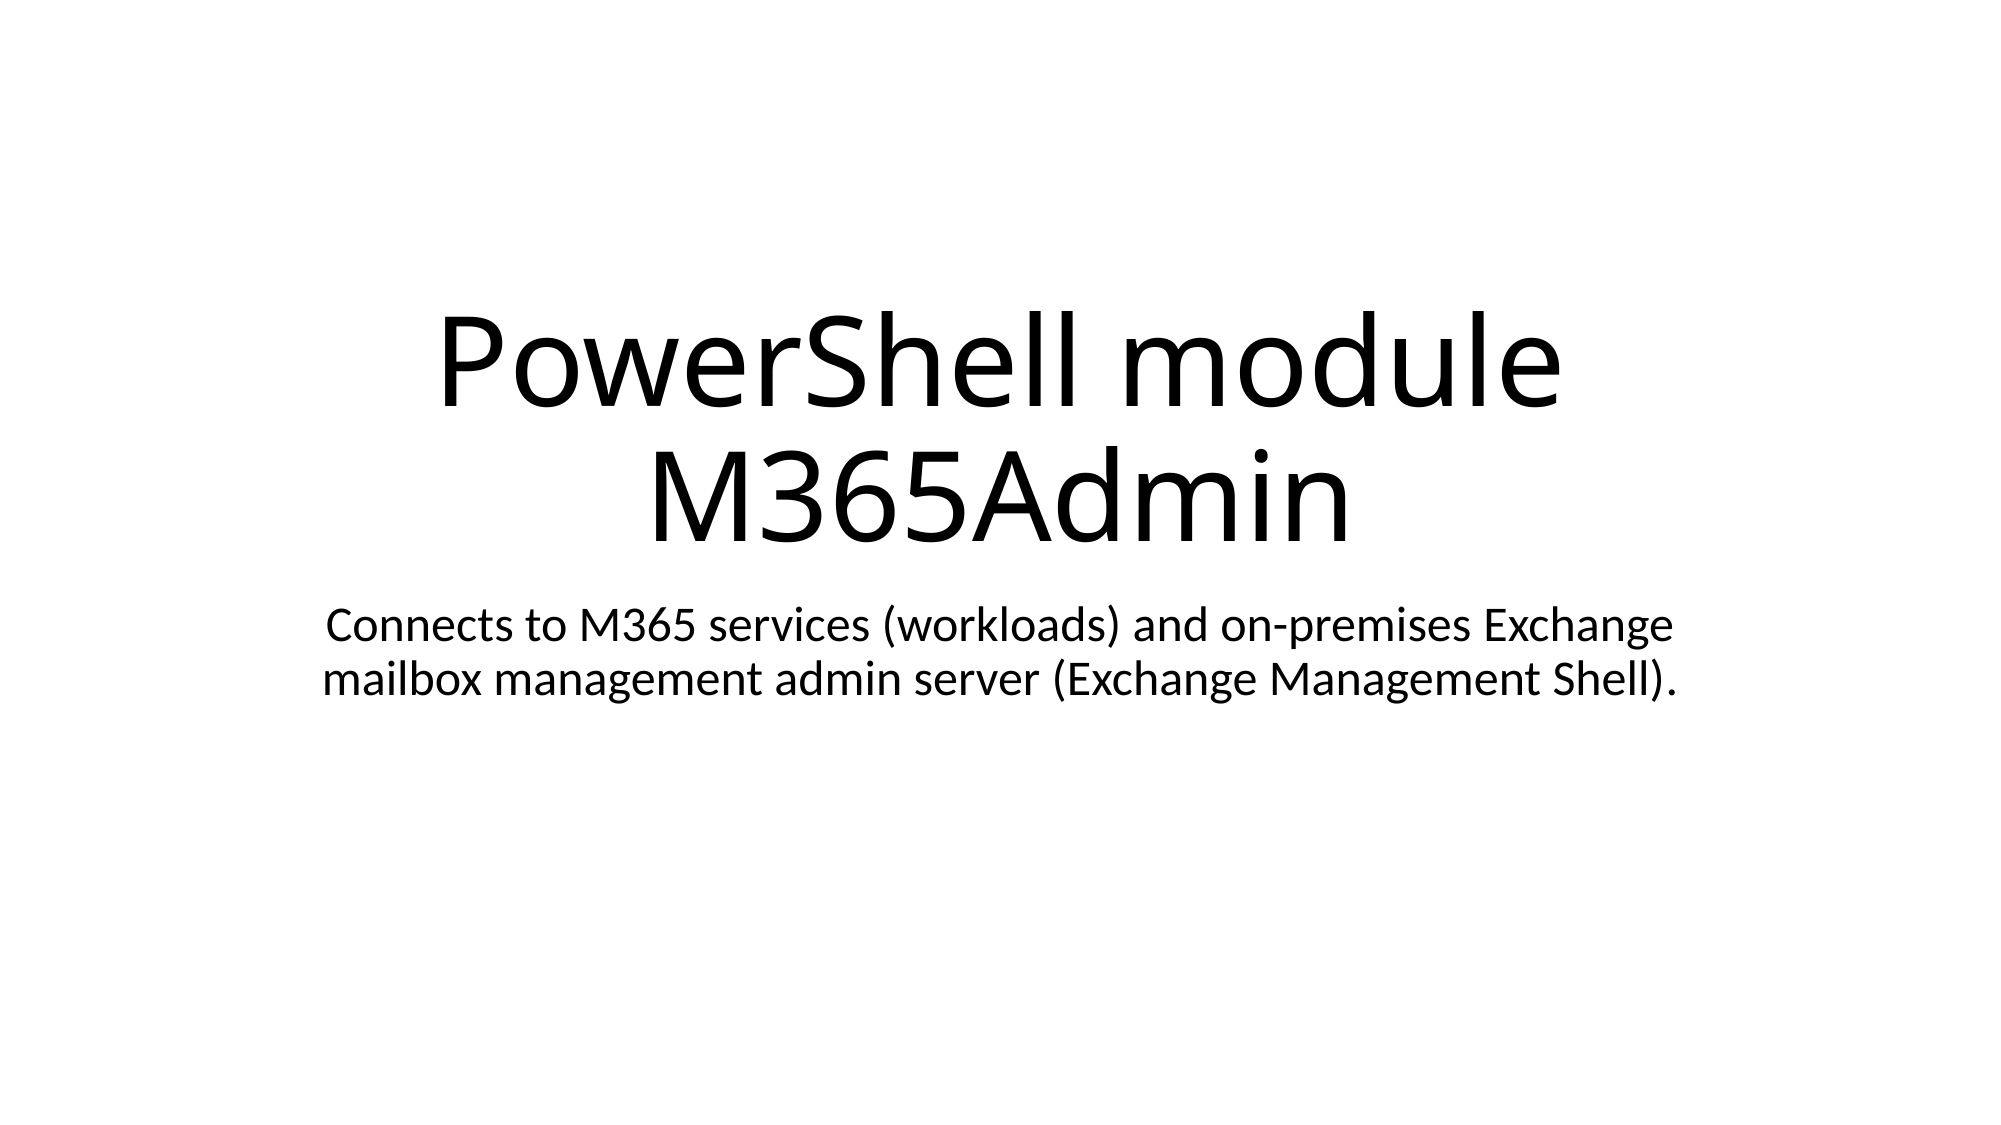

# PowerShell module M365Admin
Connects to M365 services (workloads) and on-premises Exchange mailbox management admin server (Exchange Management Shell).